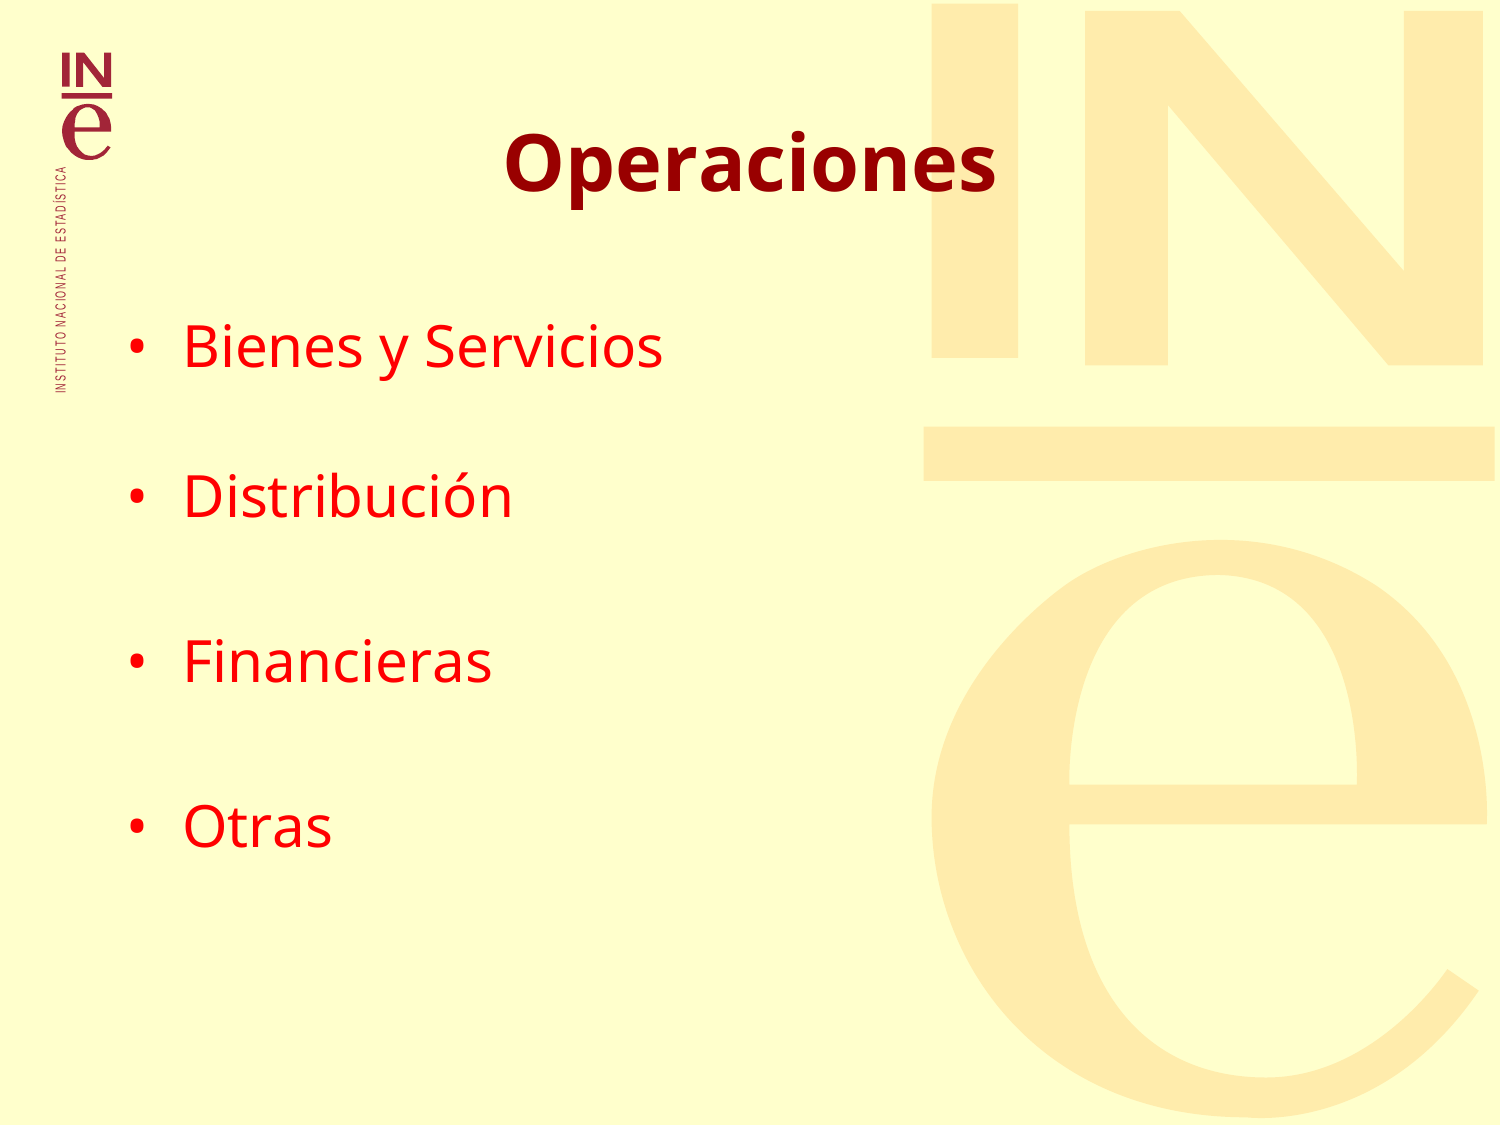

# Operaciones
Bienes y Servicios
Distribución
Financieras
Otras